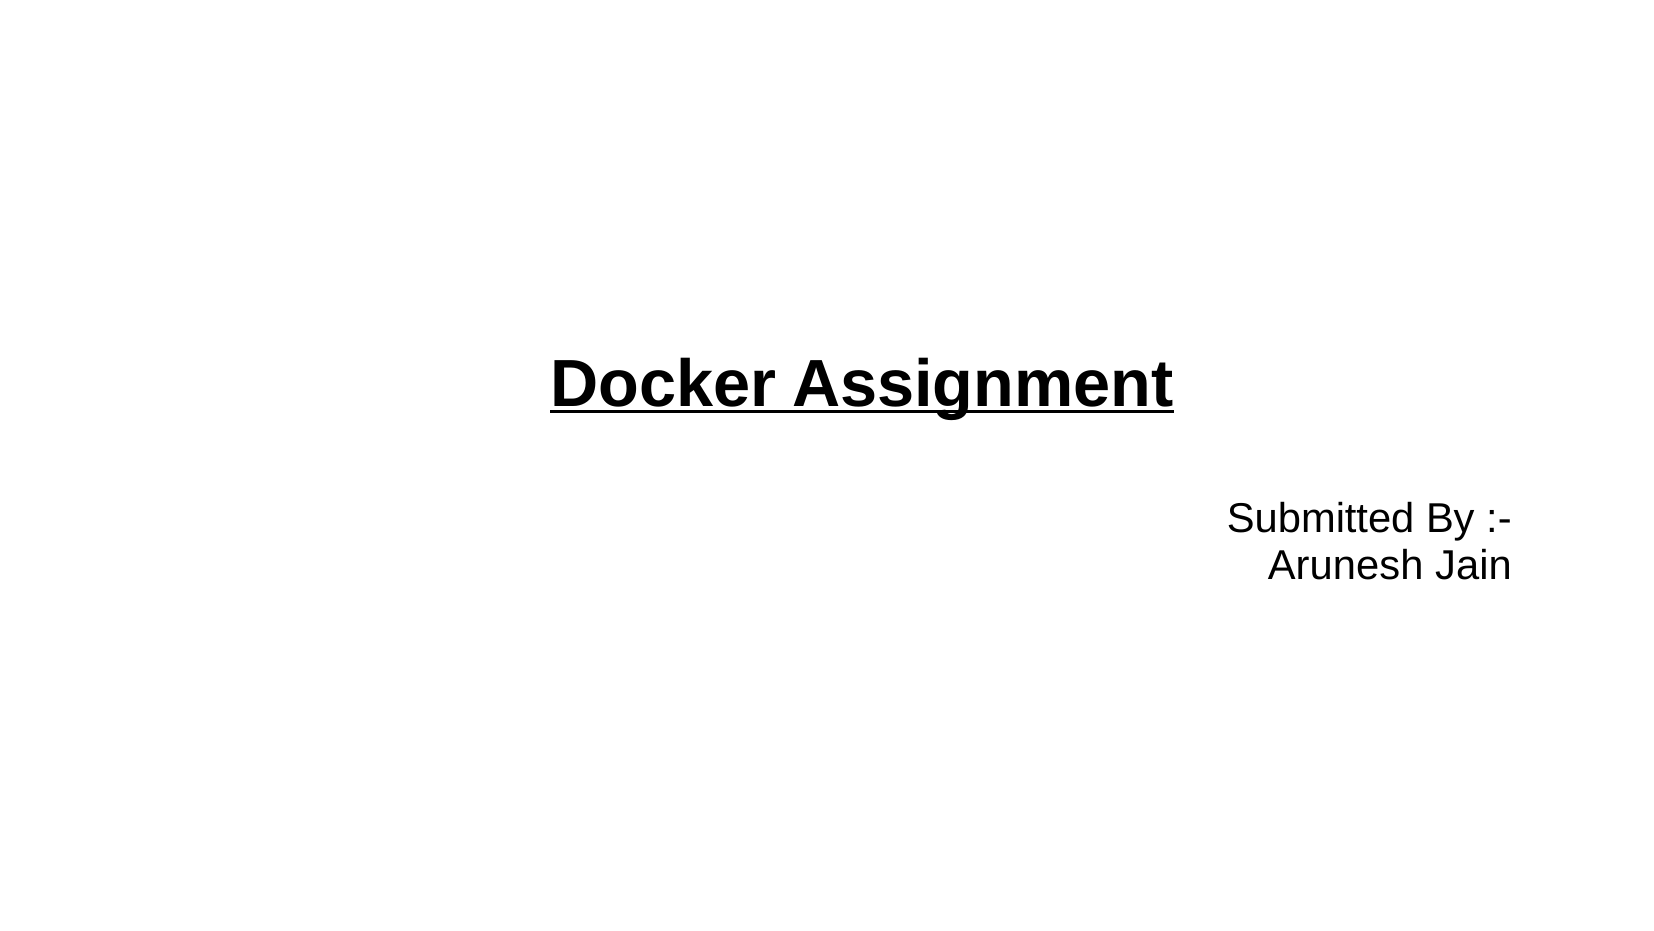

# Docker Assignment
Submitted By :-
Arunesh Jain